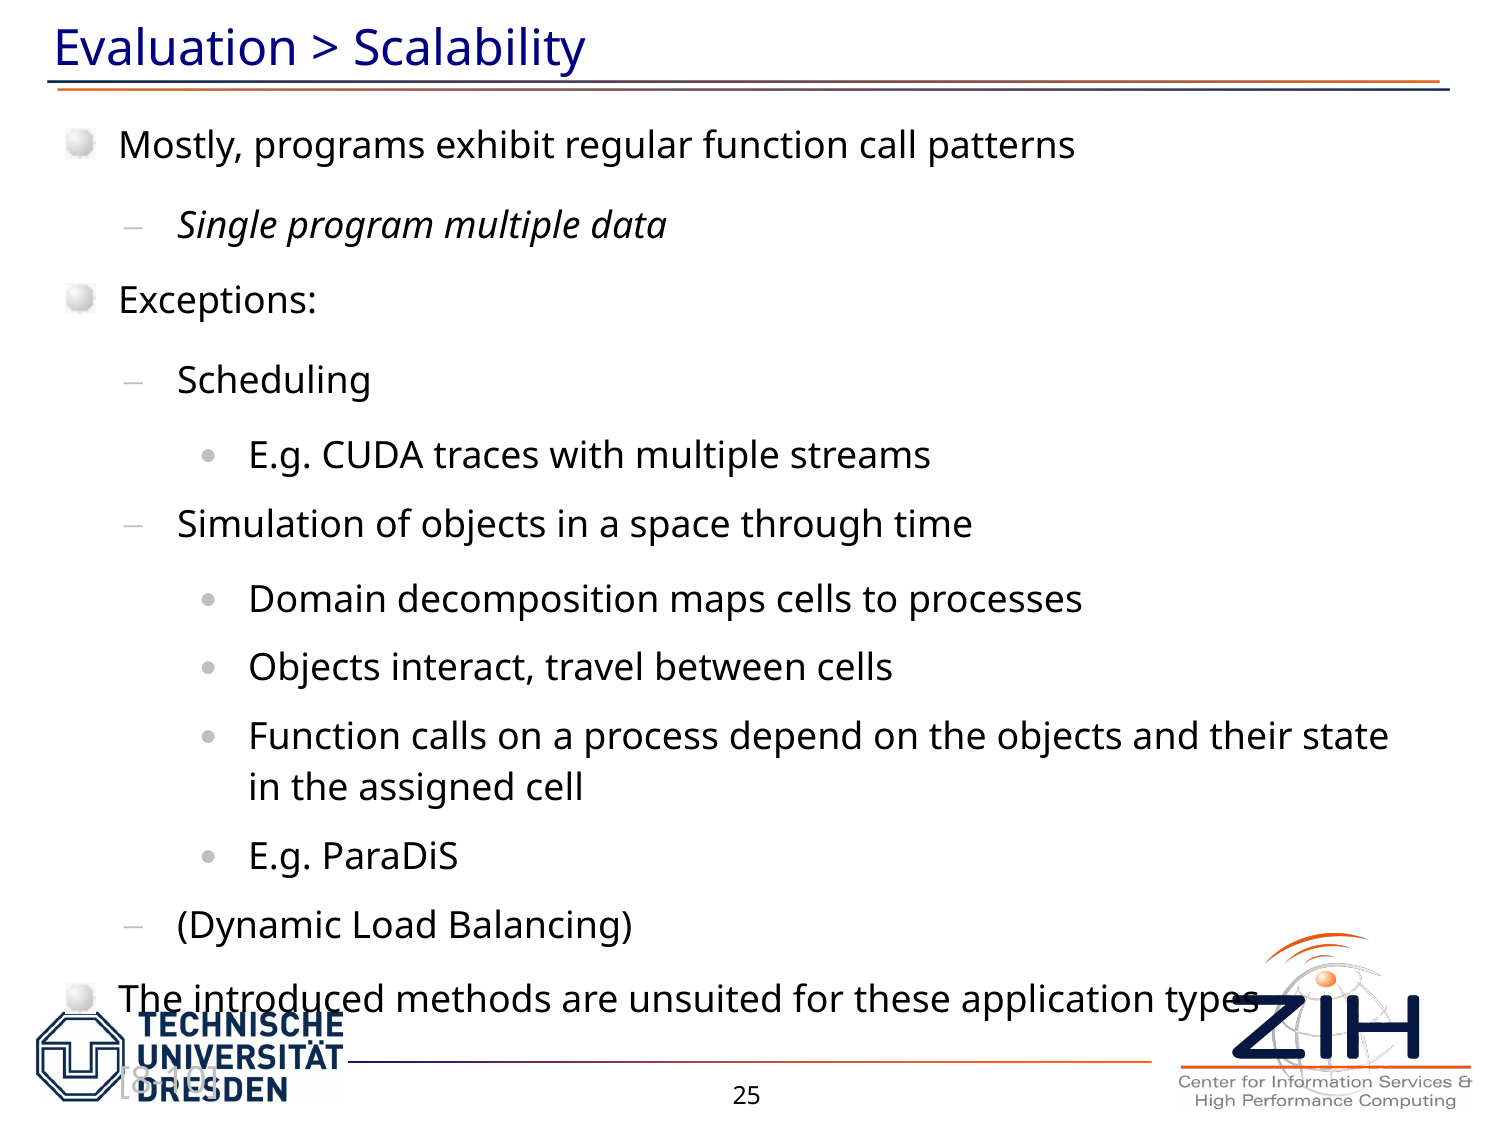

# Evaluation > Scalability
Mostly, programs exhibit regular function call patterns
Single program multiple data
Exceptions:
Scheduling
E.g. CUDA traces with multiple streams
Simulation of objects in a space through time
Domain decomposition maps cells to processes
Objects interact, travel between cells
Function calls on a process depend on the objects and their state in the assigned cell
E.g. ParaDiS
(Dynamic Load Balancing)
The introduced methods are unsuited for these application types
[8-10]
25